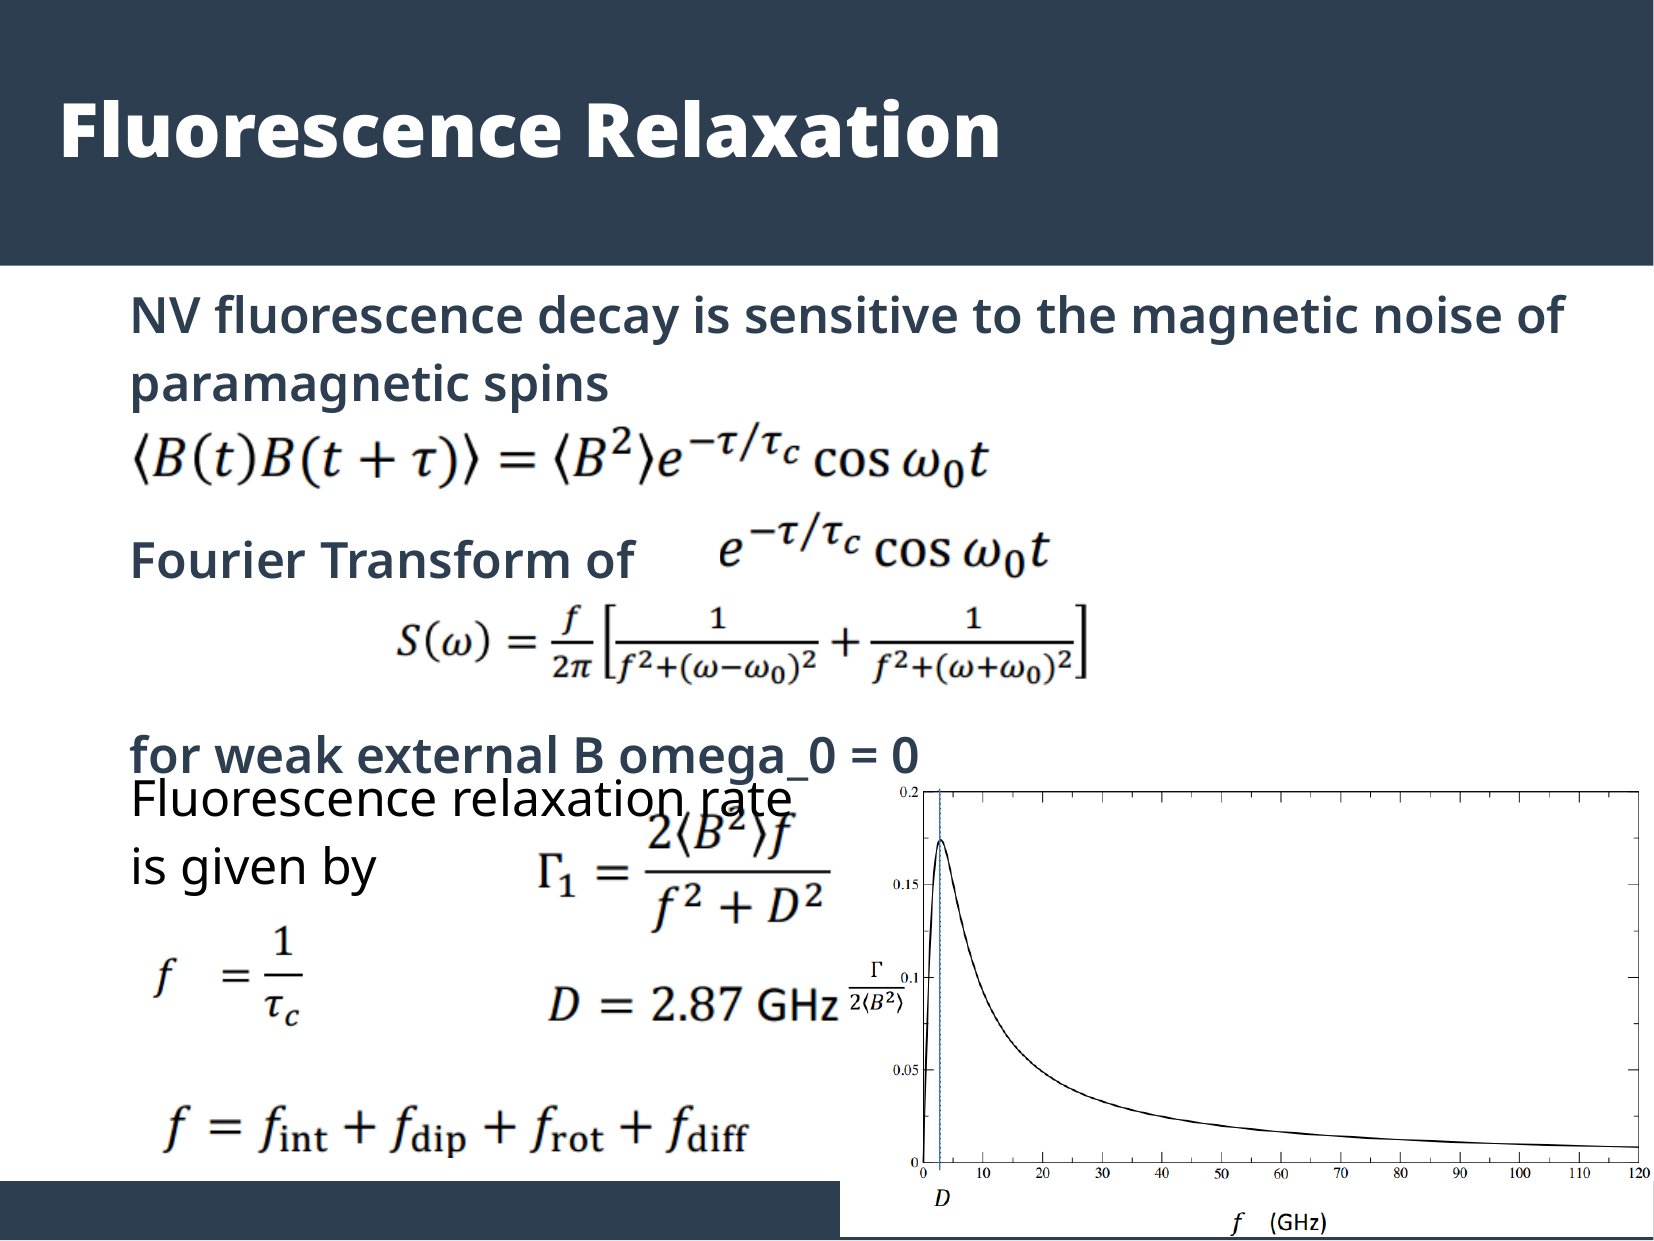

# Fluorescence Relaxation
NV fluorescence decay is sensitive to the magnetic noise of paramagnetic spins
Fourier Transform of yields
for weak external B omega_0 = 0
Fluorescence relaxation rate is given by
6